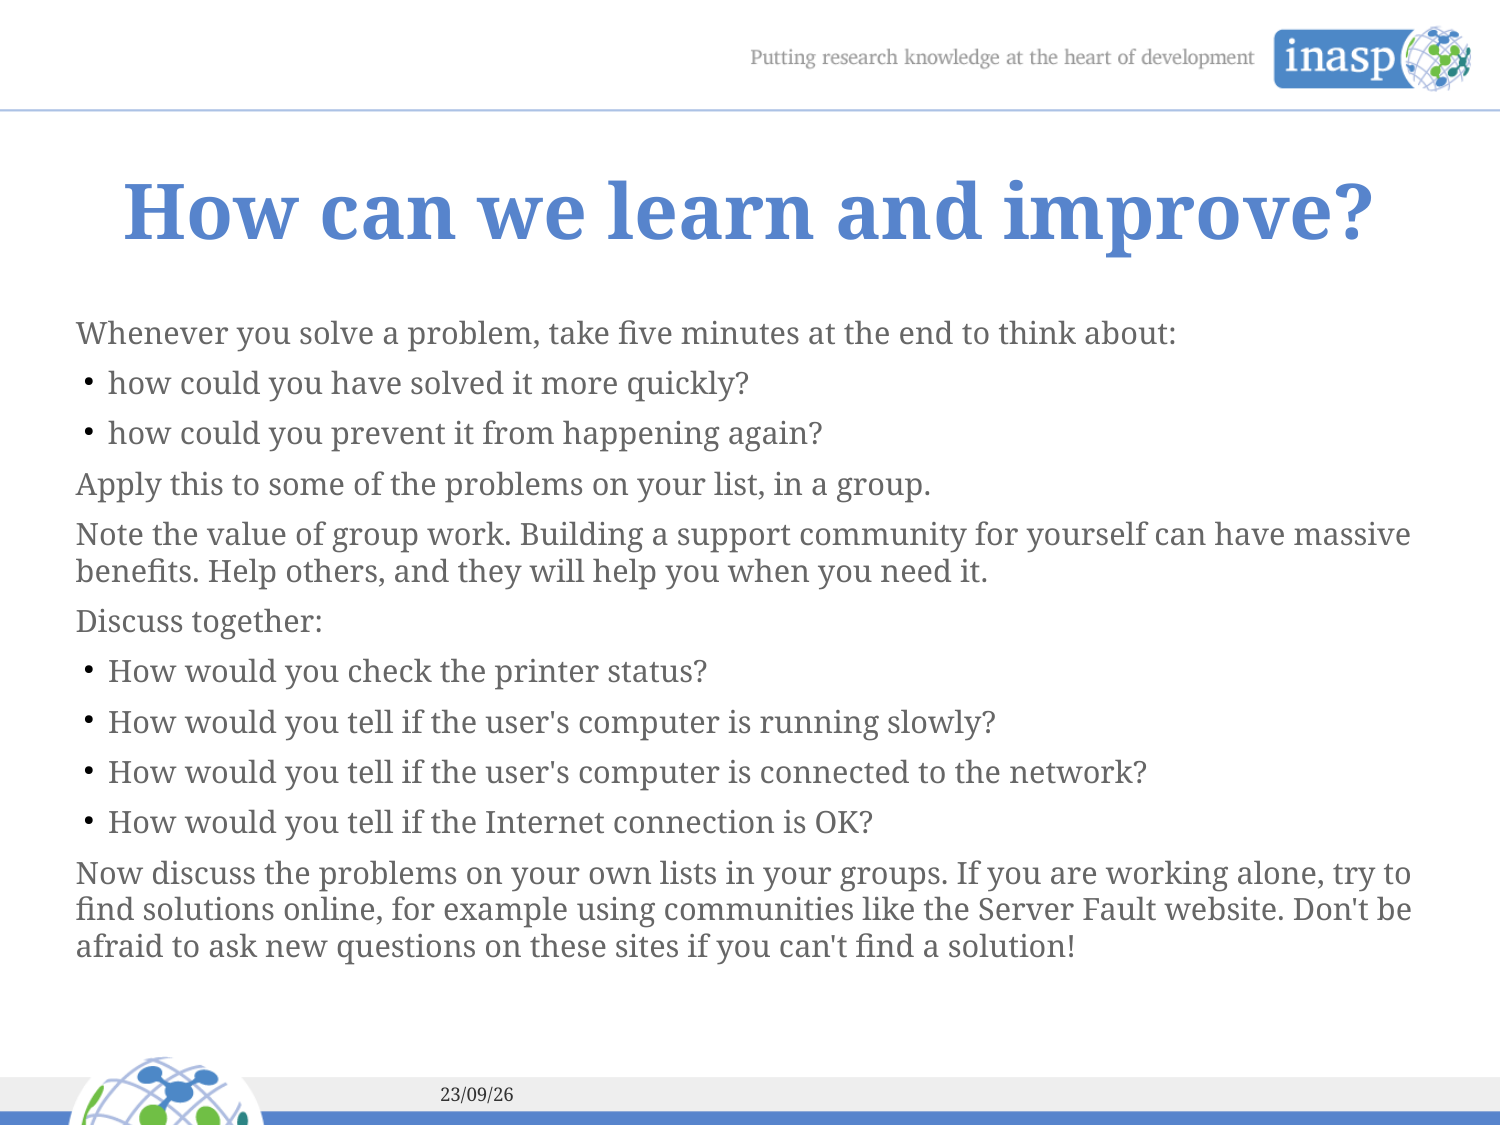

# How can we learn and improve?
Whenever you solve a problem, take five minutes at the end to think about:
how could you have solved it more quickly?
how could you prevent it from happening again?
Apply this to some of the problems on your list, in a group.
Note the value of group work. Building a support community for yourself can have massive benefits. Help others, and they will help you when you need it.
Discuss together:
How would you check the printer status?
How would you tell if the user's computer is running slowly?
How would you tell if the user's computer is connected to the network?
How would you tell if the Internet connection is OK?
Now discuss the problems on your own lists in your groups. If you are working alone, try to find solutions online, for example using communities like the Server Fault website. Don't be afraid to ask new questions on these sites if you can't find a solution!